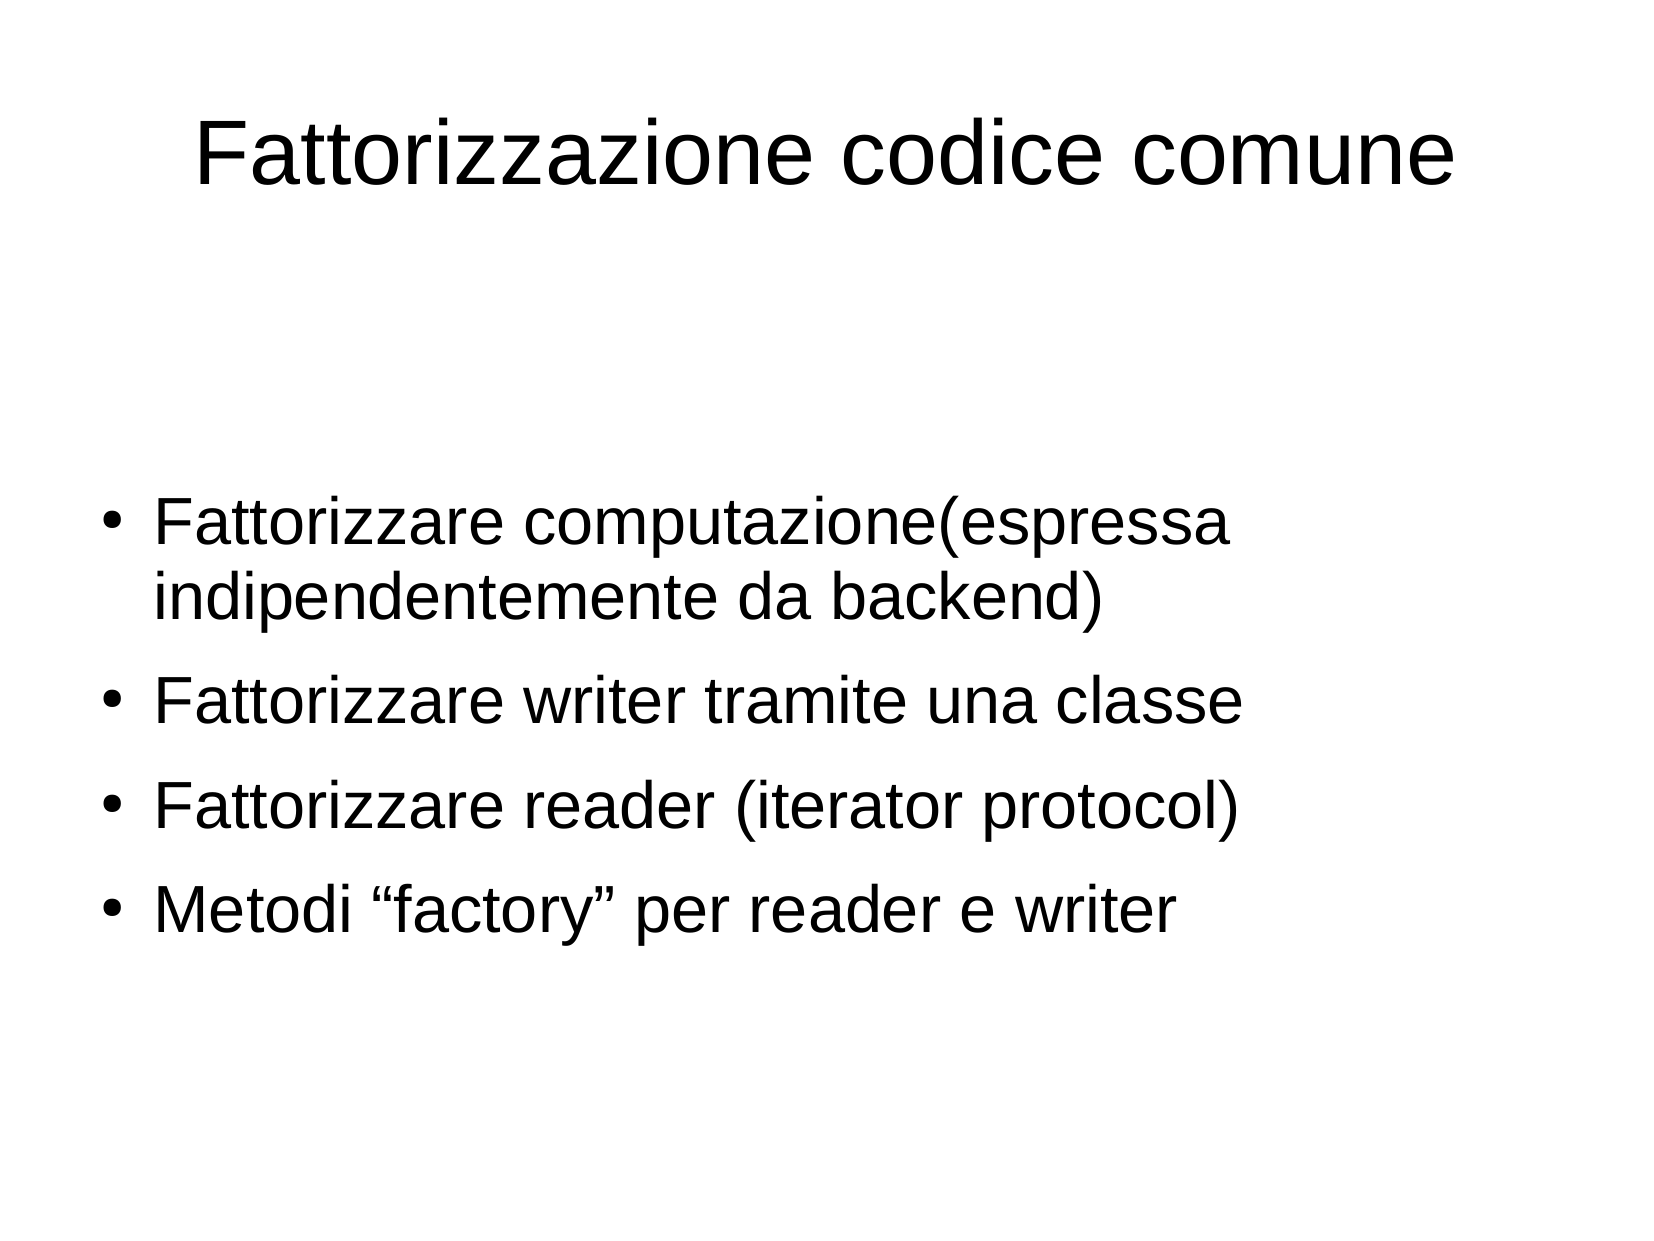

# Fattorizzazione codice comune
Fattorizzare computazione(espressa indipendentemente da backend)
Fattorizzare writer tramite una classe
Fattorizzare reader (iterator protocol)
Metodi “factory” per reader e writer